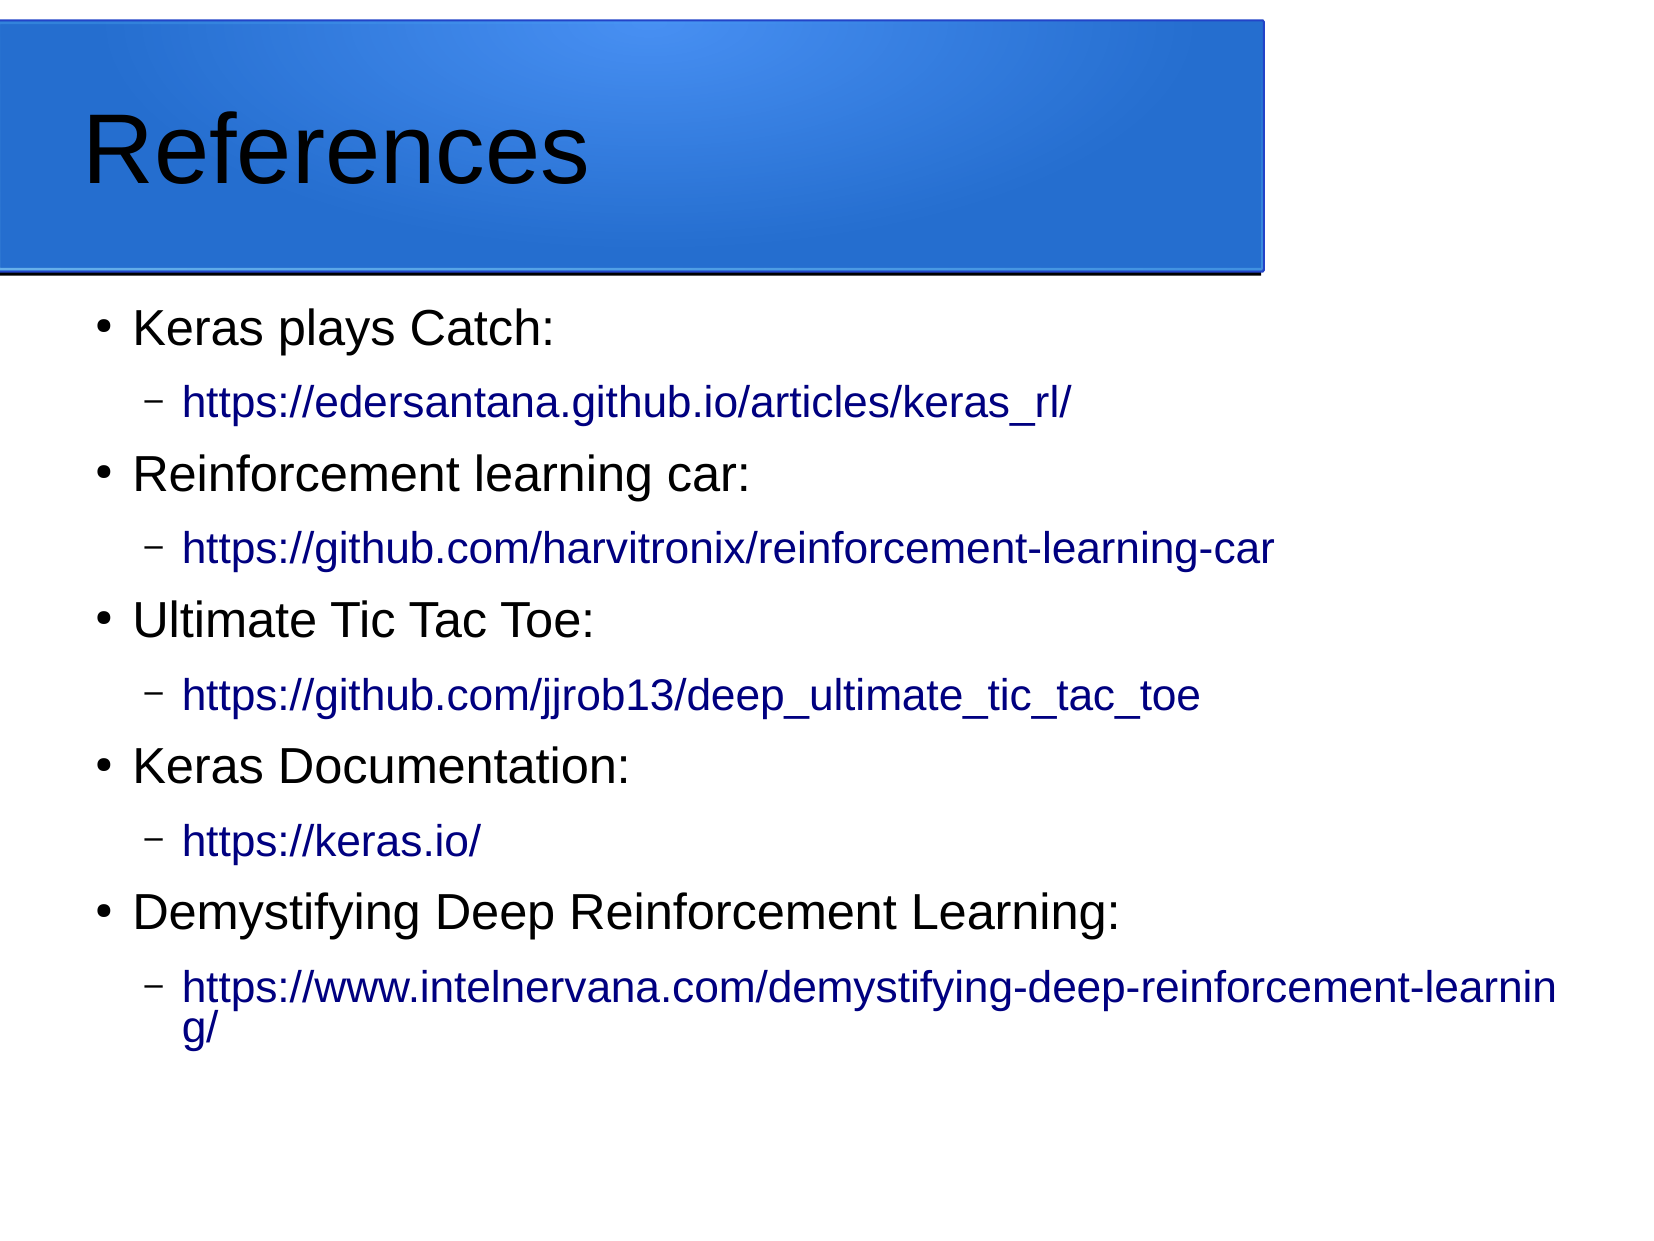

# References
Keras plays Catch:
https://edersantana.github.io/articles/keras_rl/
Reinforcement learning car:
https://github.com/harvitronix/reinforcement-learning-car
Ultimate Tic Tac Toe:
https://github.com/jjrob13/deep_ultimate_tic_tac_toe
Keras Documentation:
https://keras.io/
Demystifying Deep Reinforcement Learning:
https://www.intelnervana.com/demystifying-deep-reinforcement-learning/